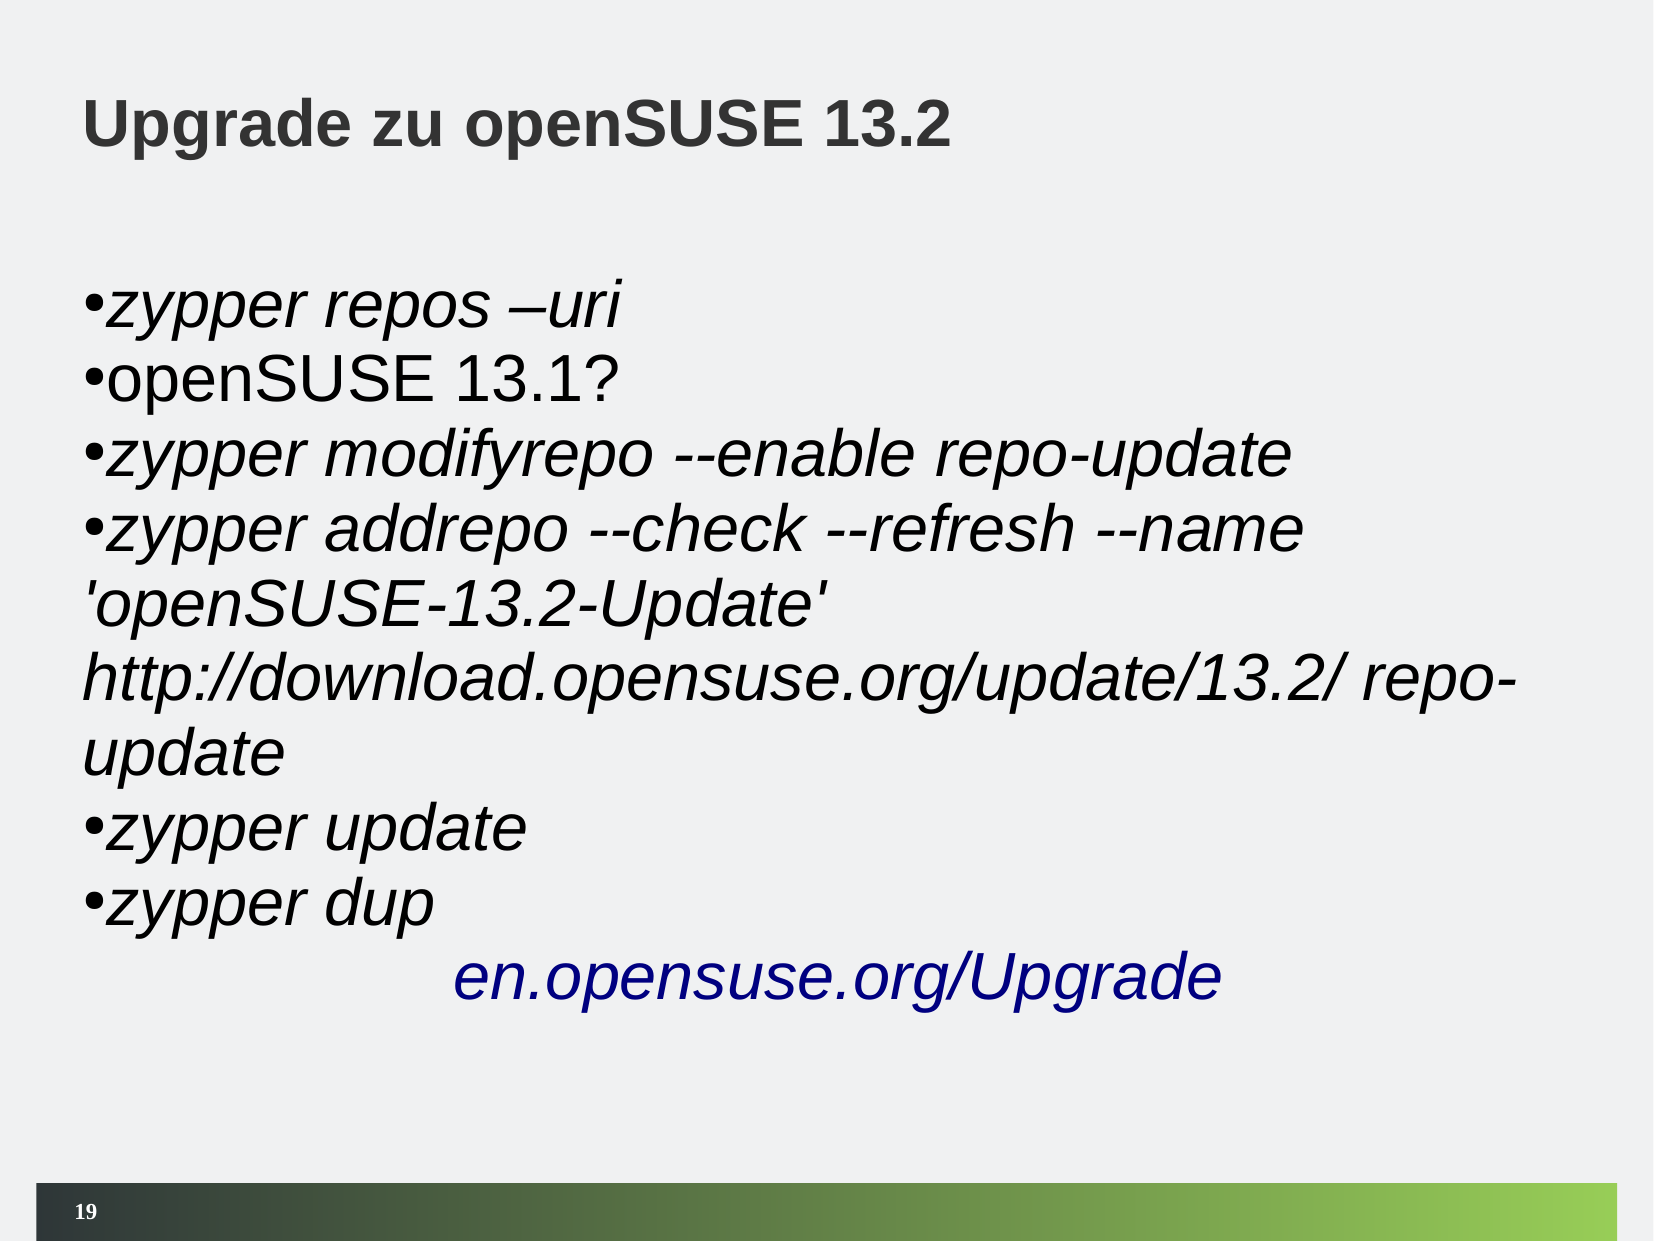

# Upgrade zu openSUSE 13.2
zypper repos –uri
openSUSE 13.1?
zypper modifyrepo --enable repo-update
zypper addrepo --check --refresh --name 'openSUSE-13.2-Update' http://download.opensuse.org/update/13.2/ repo-update
zypper update
zypper dup
en.opensuse.org/Upgrade
19